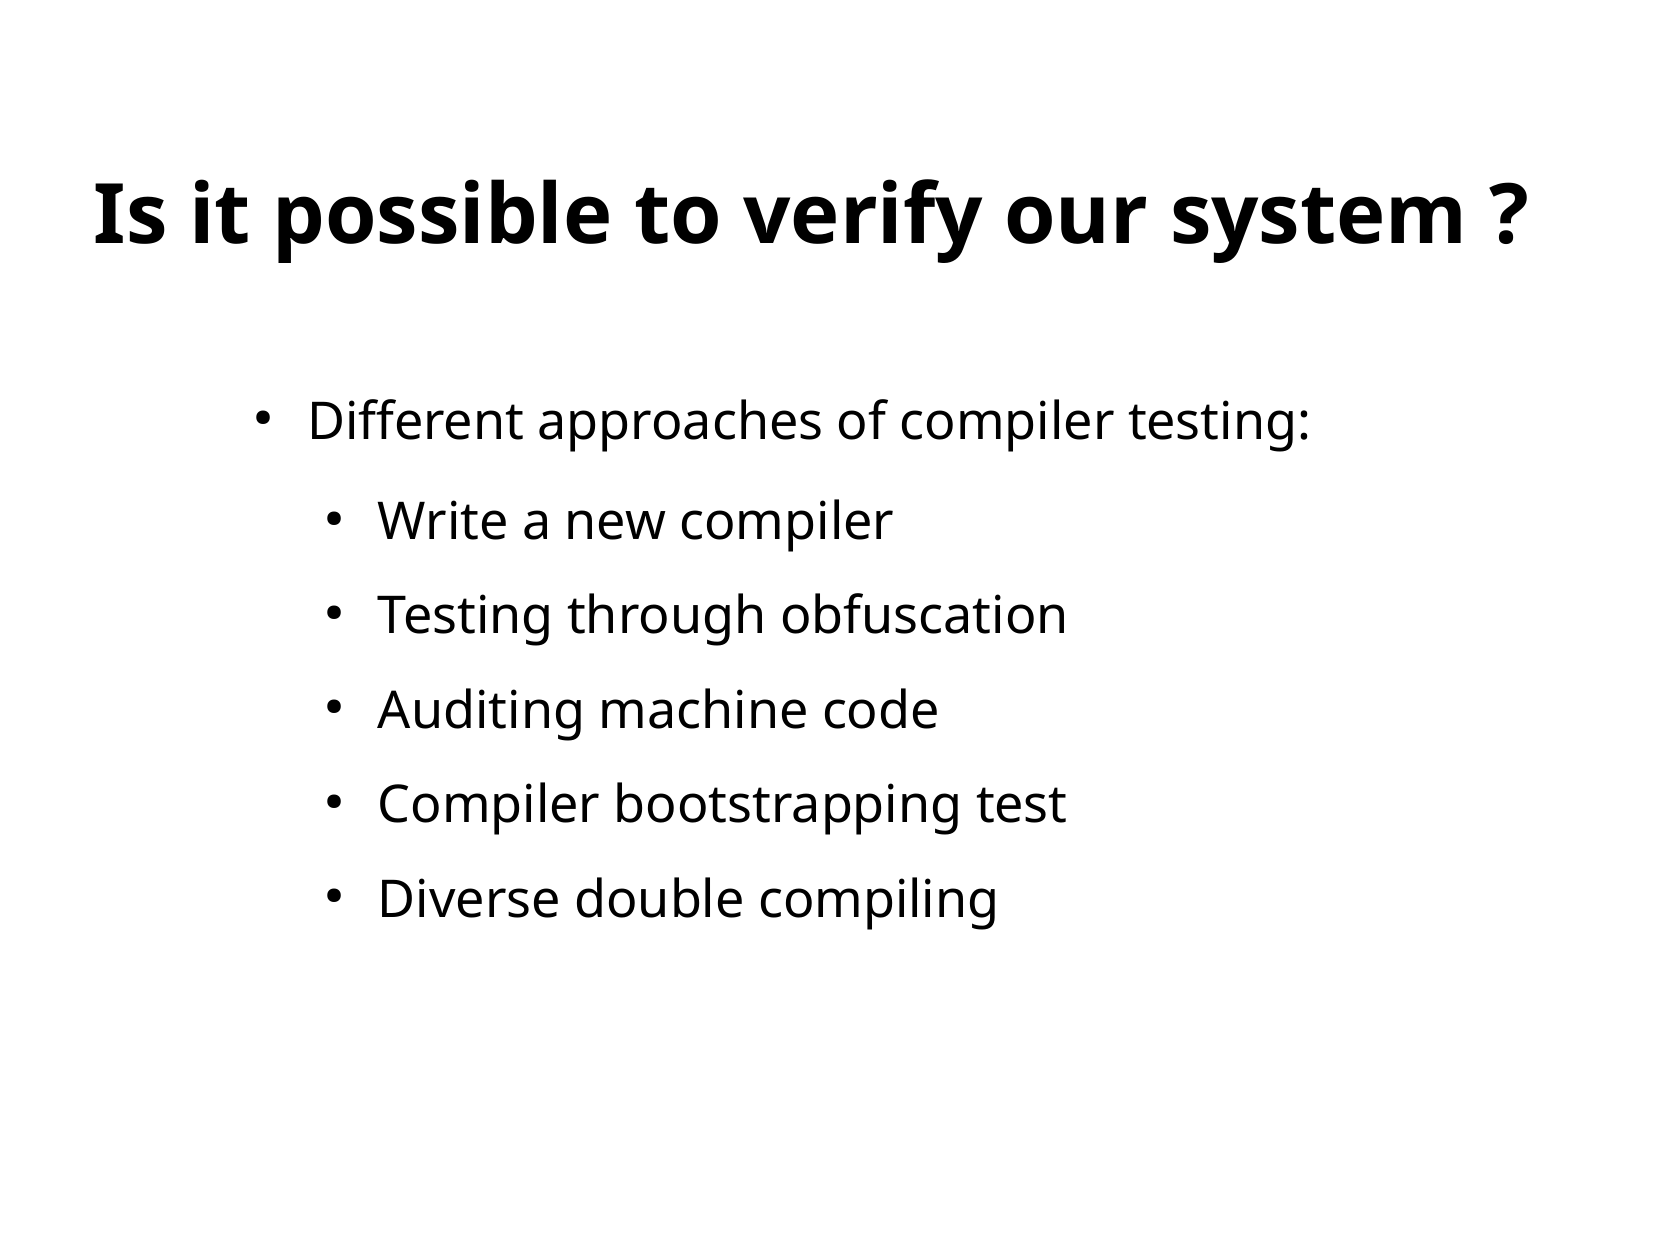

Is it possible to verify our system ?
# Different approaches of compiler testing:
Write a new compiler
Testing through obfuscation
Auditing machine code
Compiler bootstrapping test
Diverse double compiling